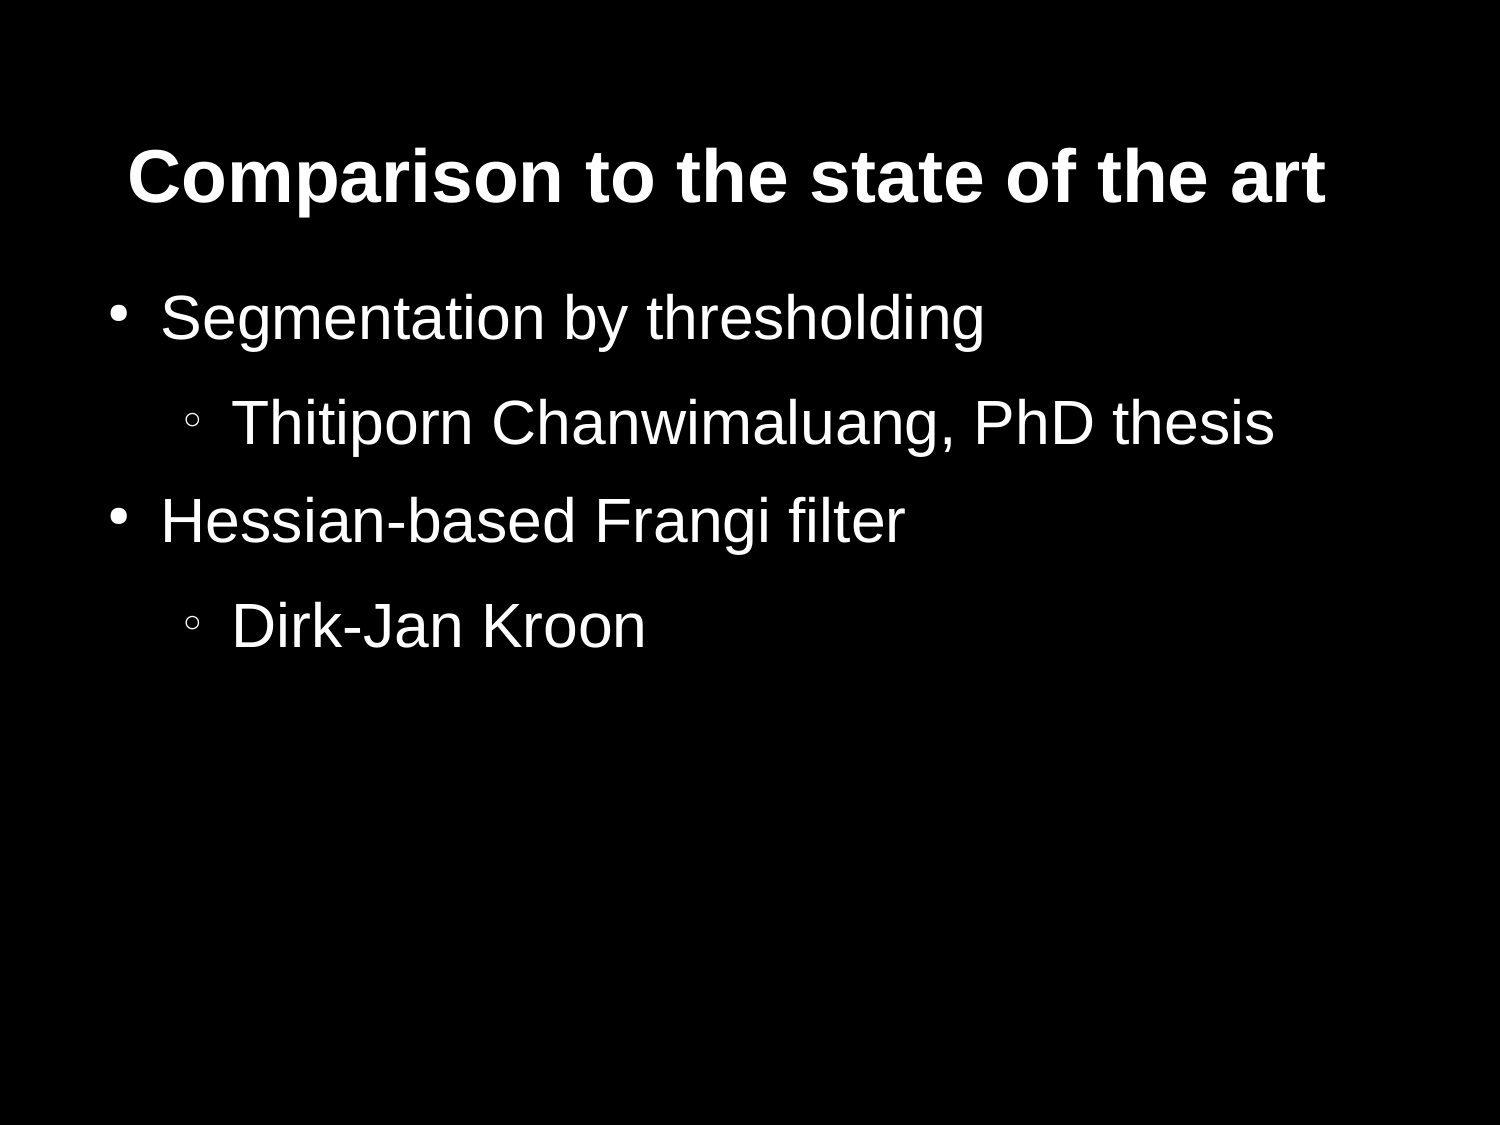

# Comparison to the state of the art
Segmentation by thresholding
Thitiporn Chanwimaluang, PhD thesis
Hessian-based Frangi filter
Dirk-Jan Kroon